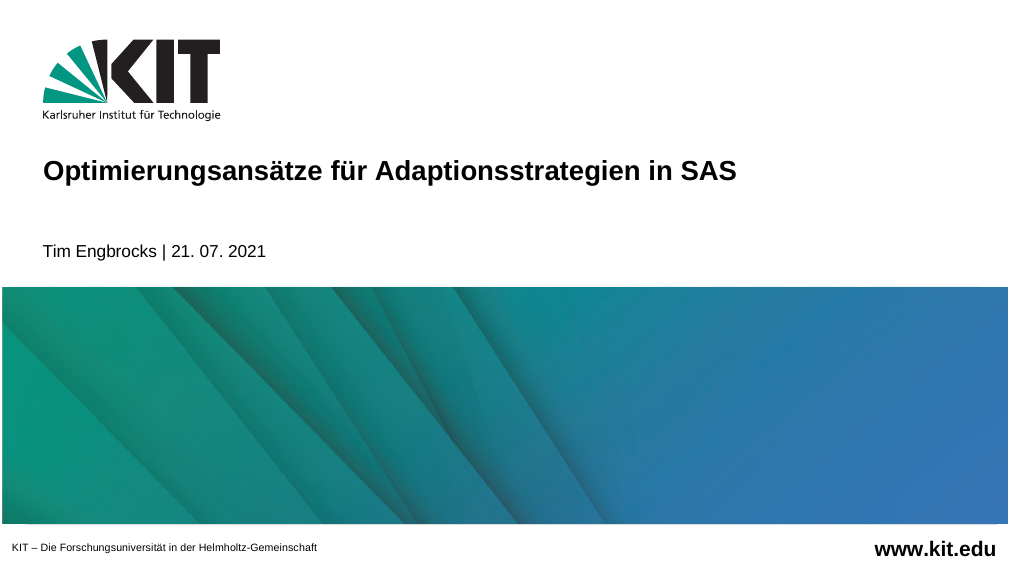

Optimierungsansätze für Adaptionsstrategien in SAS
Tim Engbrocks | 21. 07. 2021
www.kit.edu
KIT – Die Forschungsuniversität in der Helmholtz-Gemeinschaft